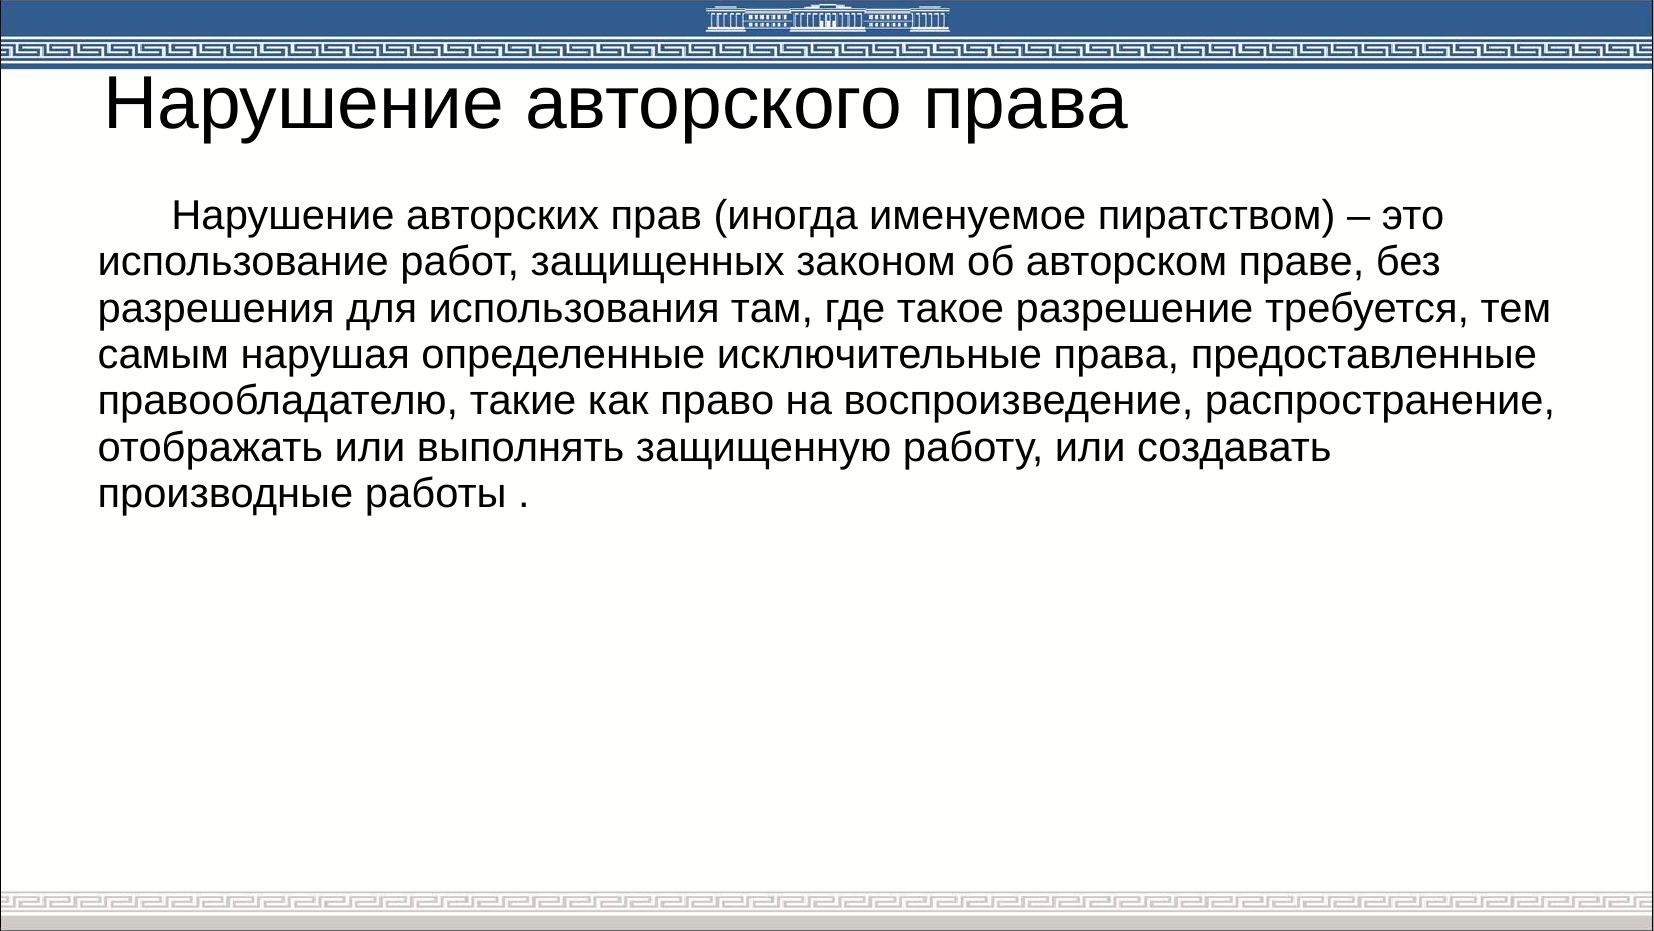

#
Нарушение авторского права
	Нарушение авторских прав (иногда именуемое пиратством) – это
использование работ, защищенных законом об авторском праве, без разрешения для использования там, где такое разрешение требуется, тем самым нарушая определенные исключительные права, предоставленные правообладателю, такие как право на воспроизведение, распространение, отображать или выполнять защищенную работу, или создавать производные работы .